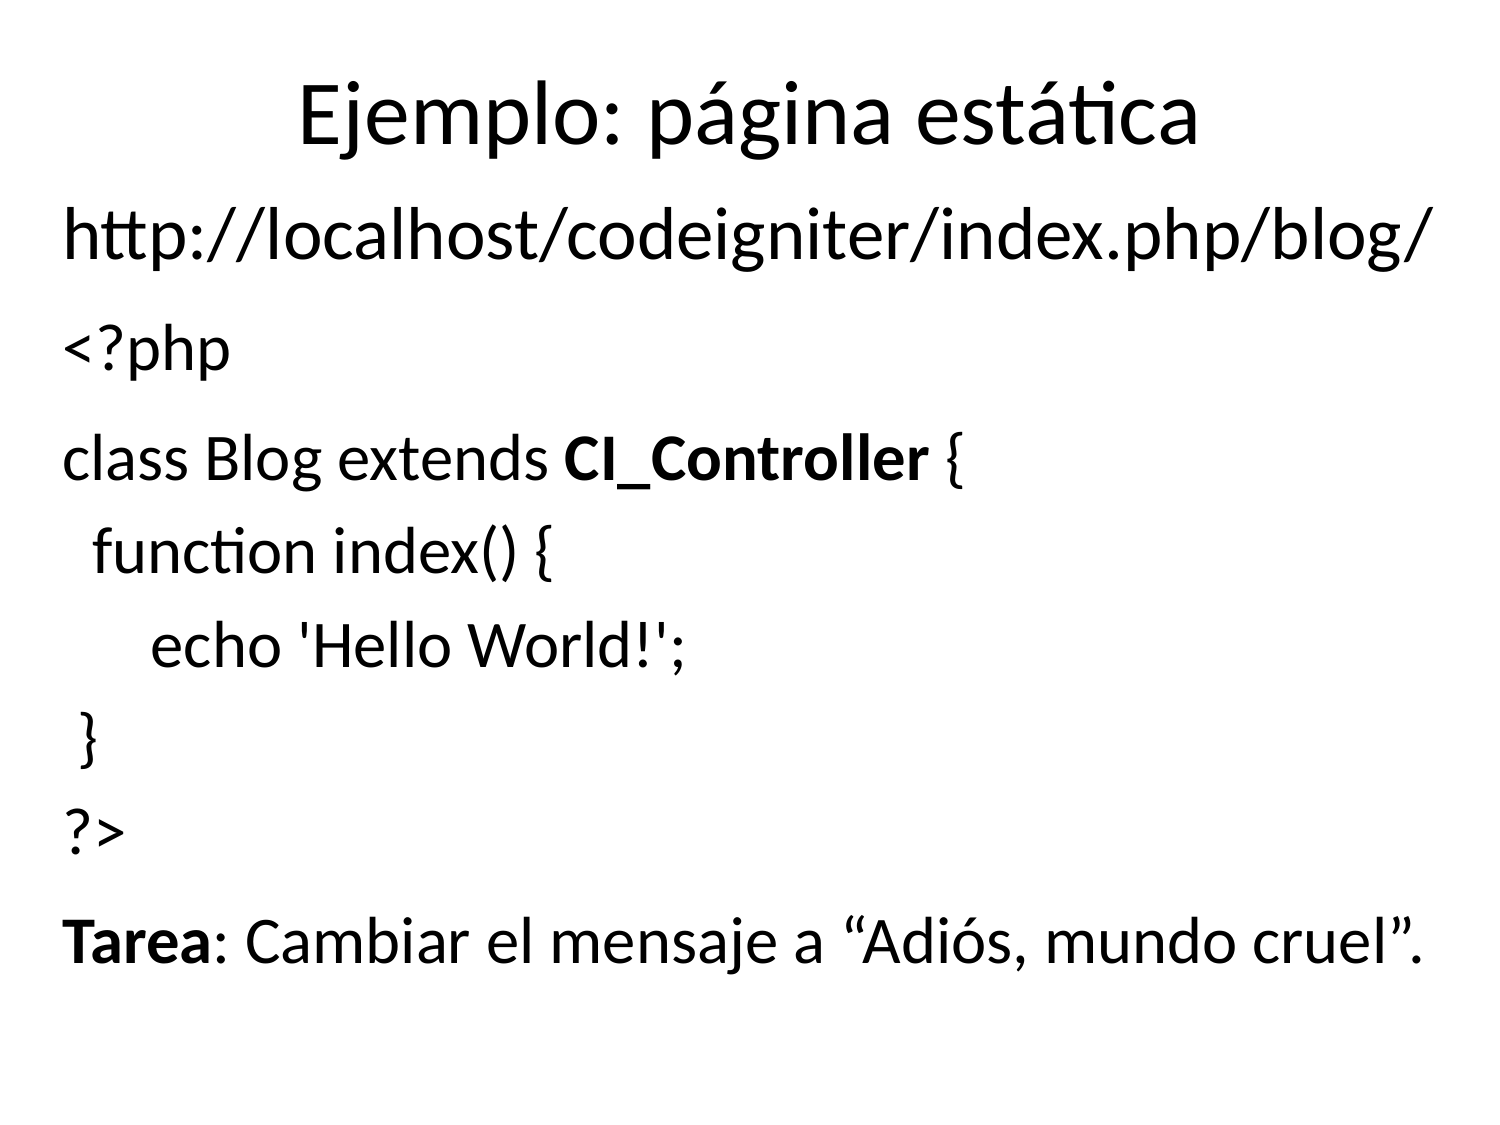

# Ejemplo: página estática
http://localhost/codeigniter/index.php/blog/
<?php
class Blog extends CI_Controller {
 function index() {
 	 echo 'Hello World!';
 }
?>
Tarea: Cambiar el mensaje a “Adiós, mundo cruel”.